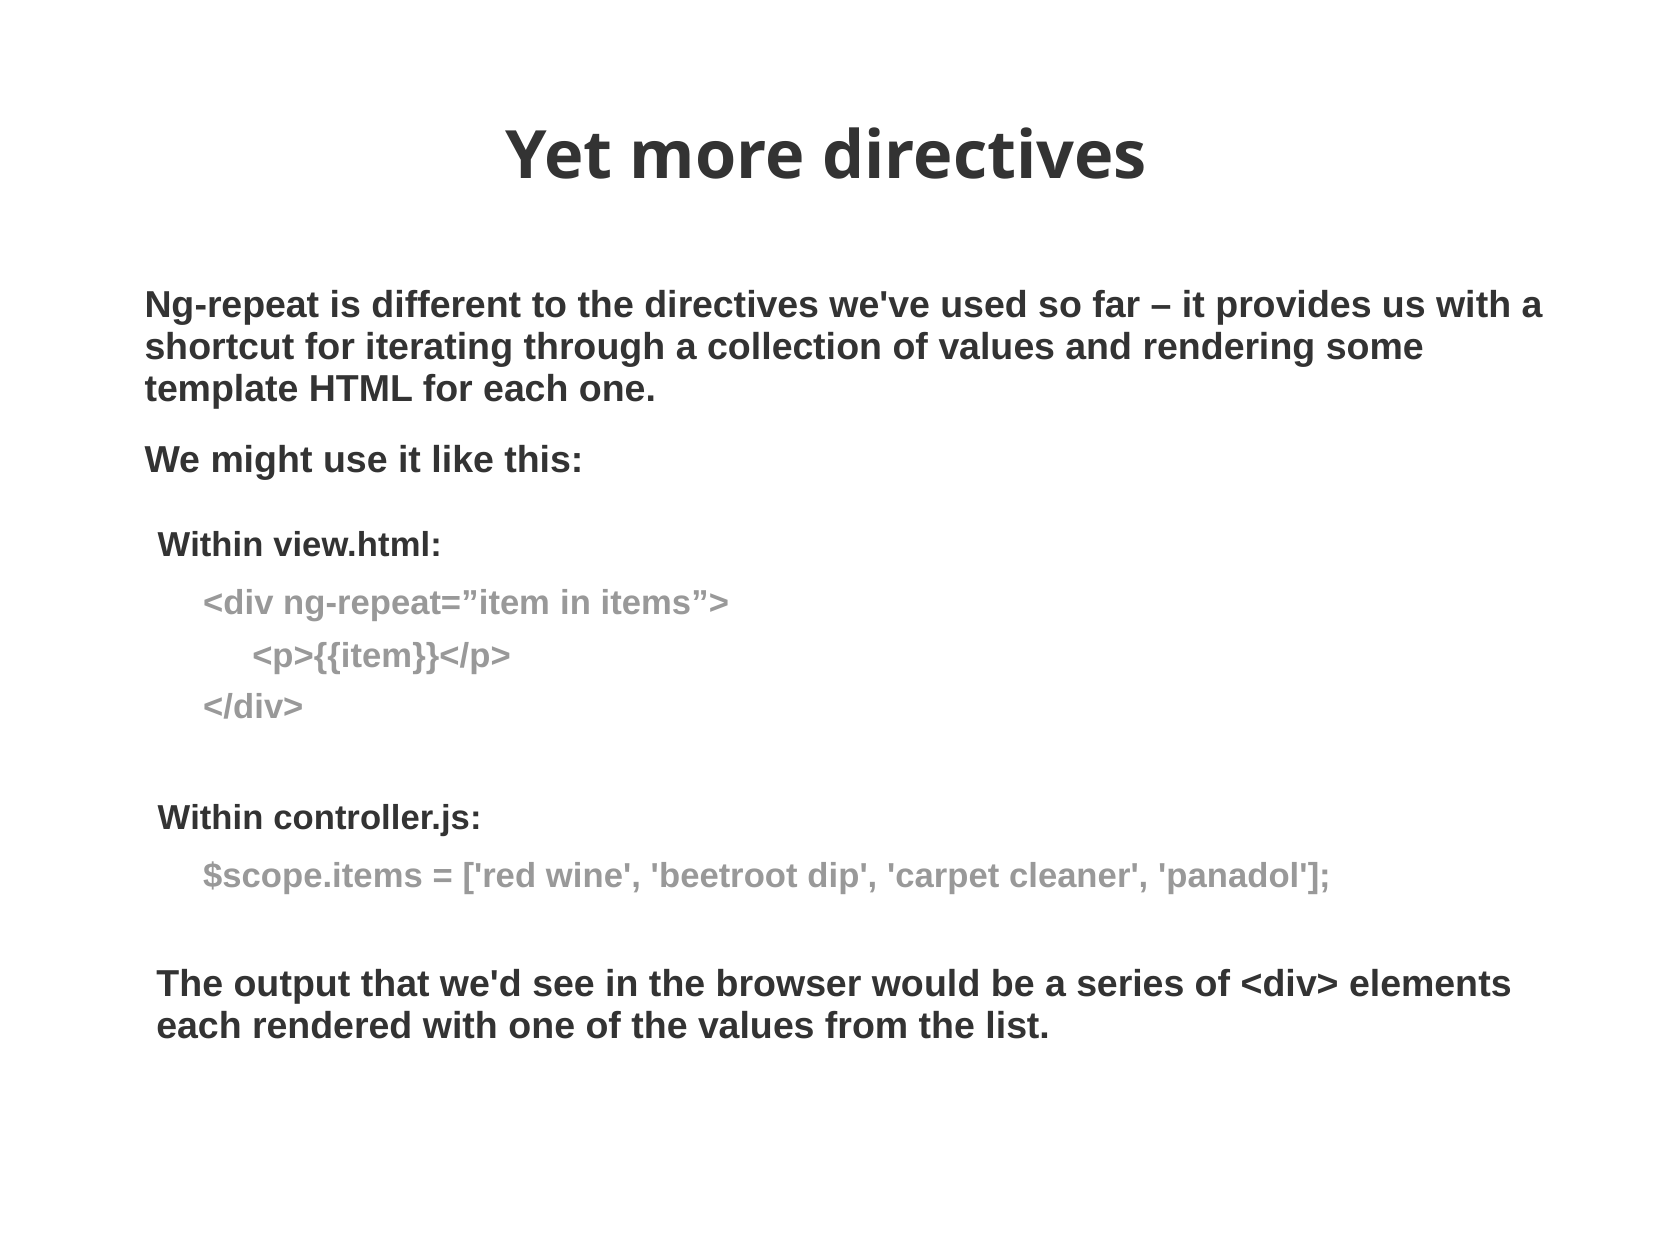

# Yet more directives
Ng-repeat is different to the directives we've used so far – it provides us with a shortcut for iterating through a collection of values and rendering some template HTML for each one.
We might use it like this:
Within view.html:
<div ng-repeat=”item in items”>
<p>{{item}}</p>
</div>
Within controller.js:
$scope.items = ['red wine', 'beetroot dip', 'carpet cleaner', 'panadol'];
The output that we'd see in the browser would be a series of <div> elements each rendered with one of the values from the list.